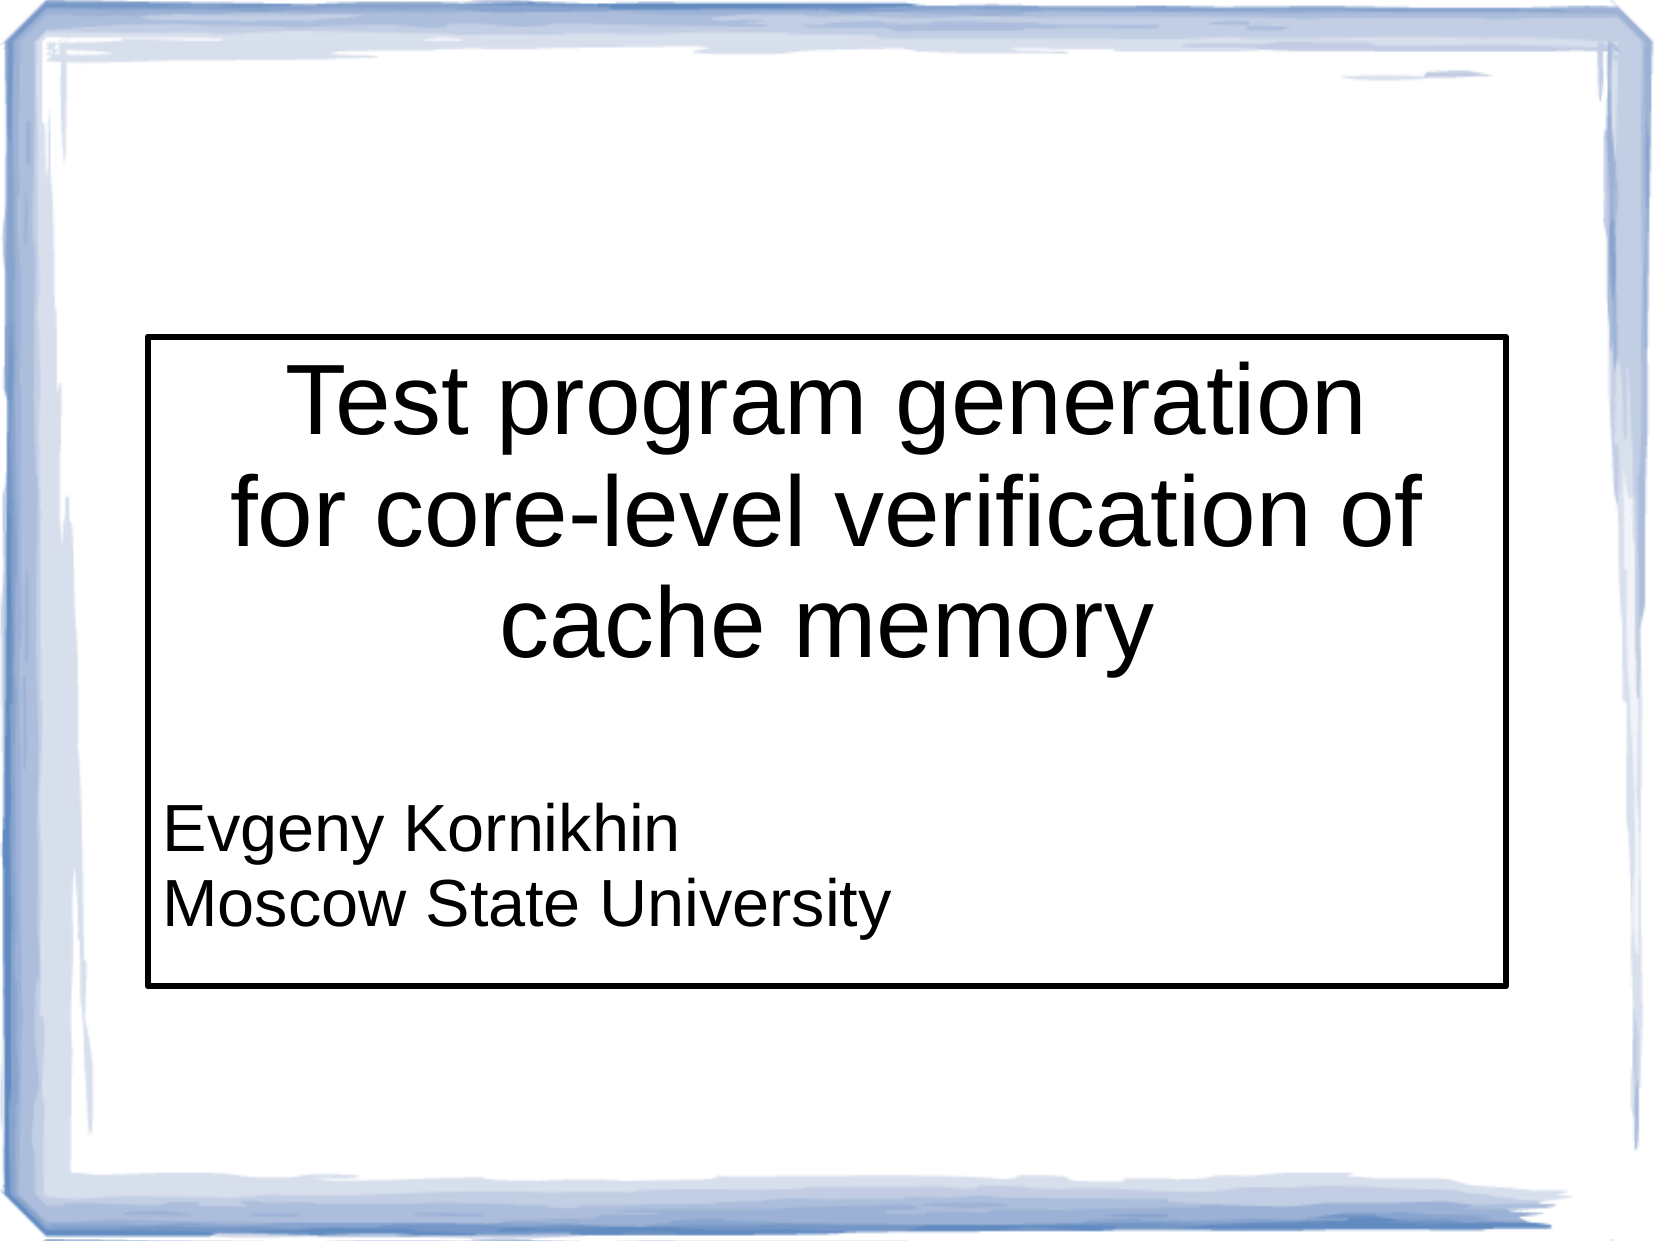

Test program generation
for core-level verification of
cache memory
Evgeny Kornikhin
Moscow State University